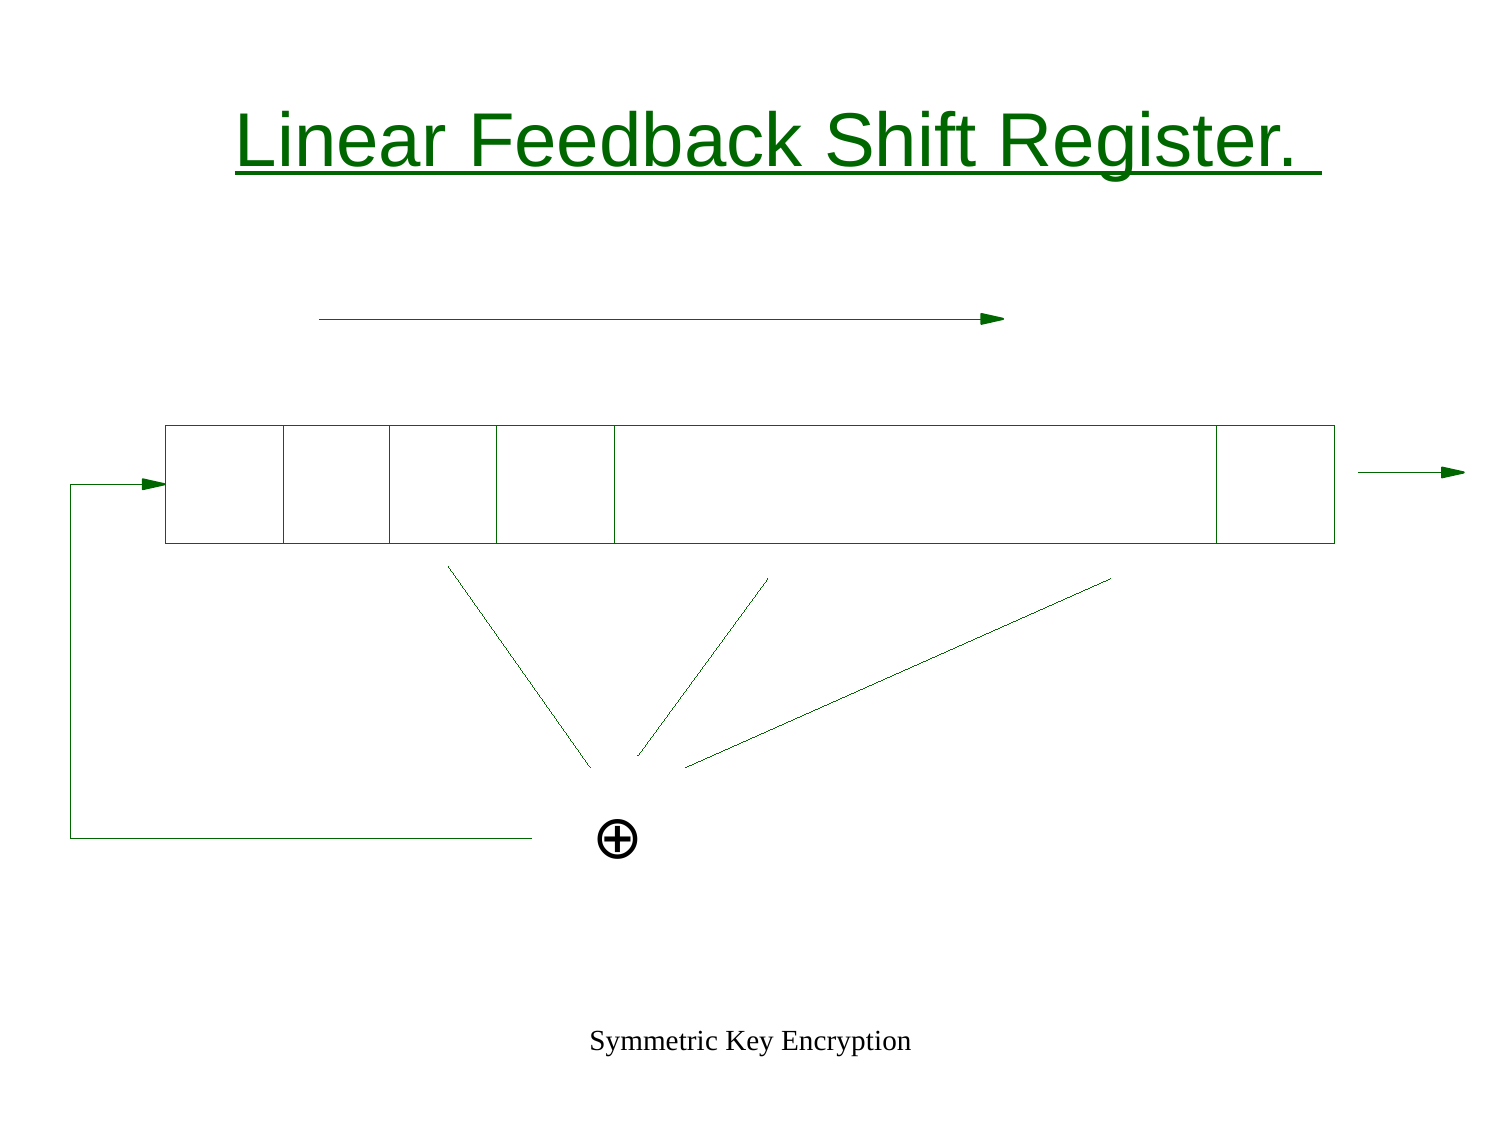

# Linear Feedback Shift Register.
⊕
Symmetric Key Encryption